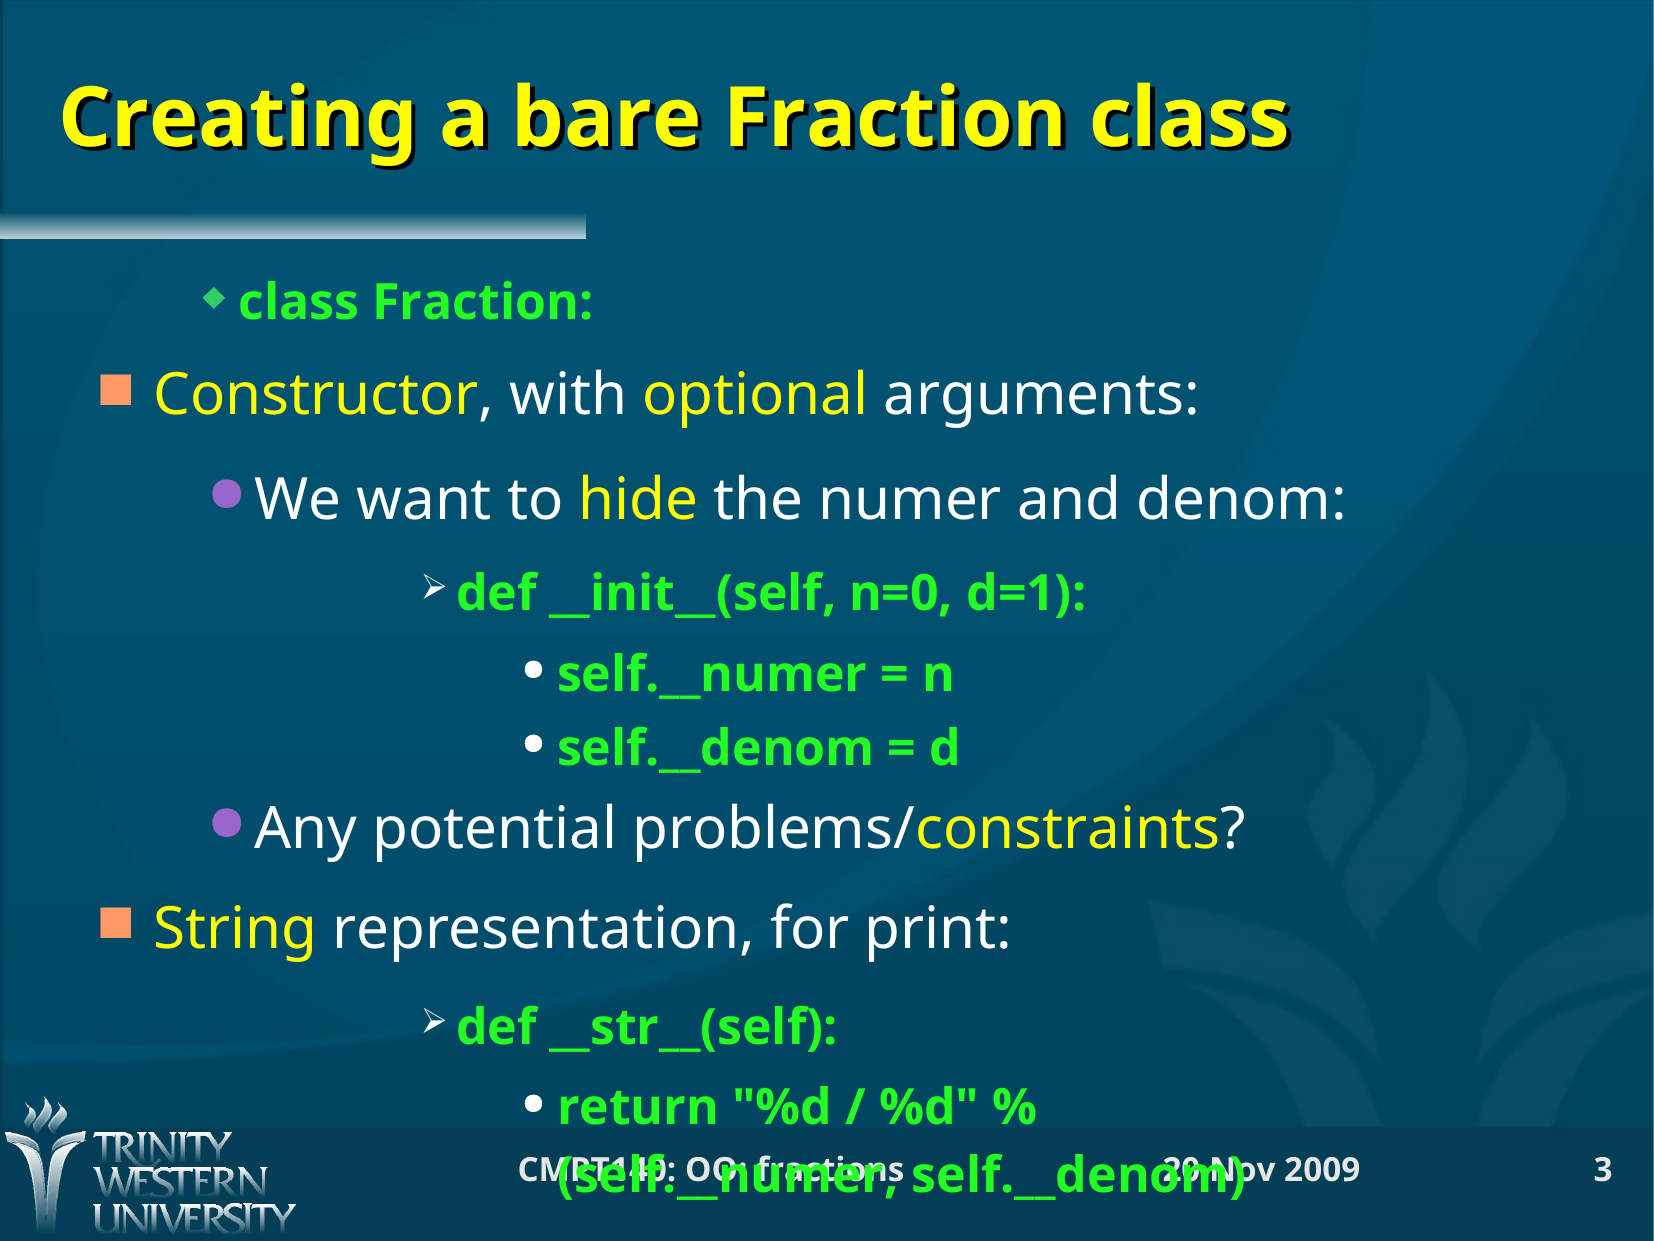

# Creating a bare Fraction class
class Fraction:
Constructor, with optional arguments:
We want to hide the numer and denom:
def __init__(self, n=0, d=1):
self.__numer = n
self.__denom = d
Any potential problems/constraints?
String representation, for print:
def __str__(self):
return "%d / %d" %
(self.__numer, self.__denom)
CMPT140: OO: fractions
20 Nov 2009
3